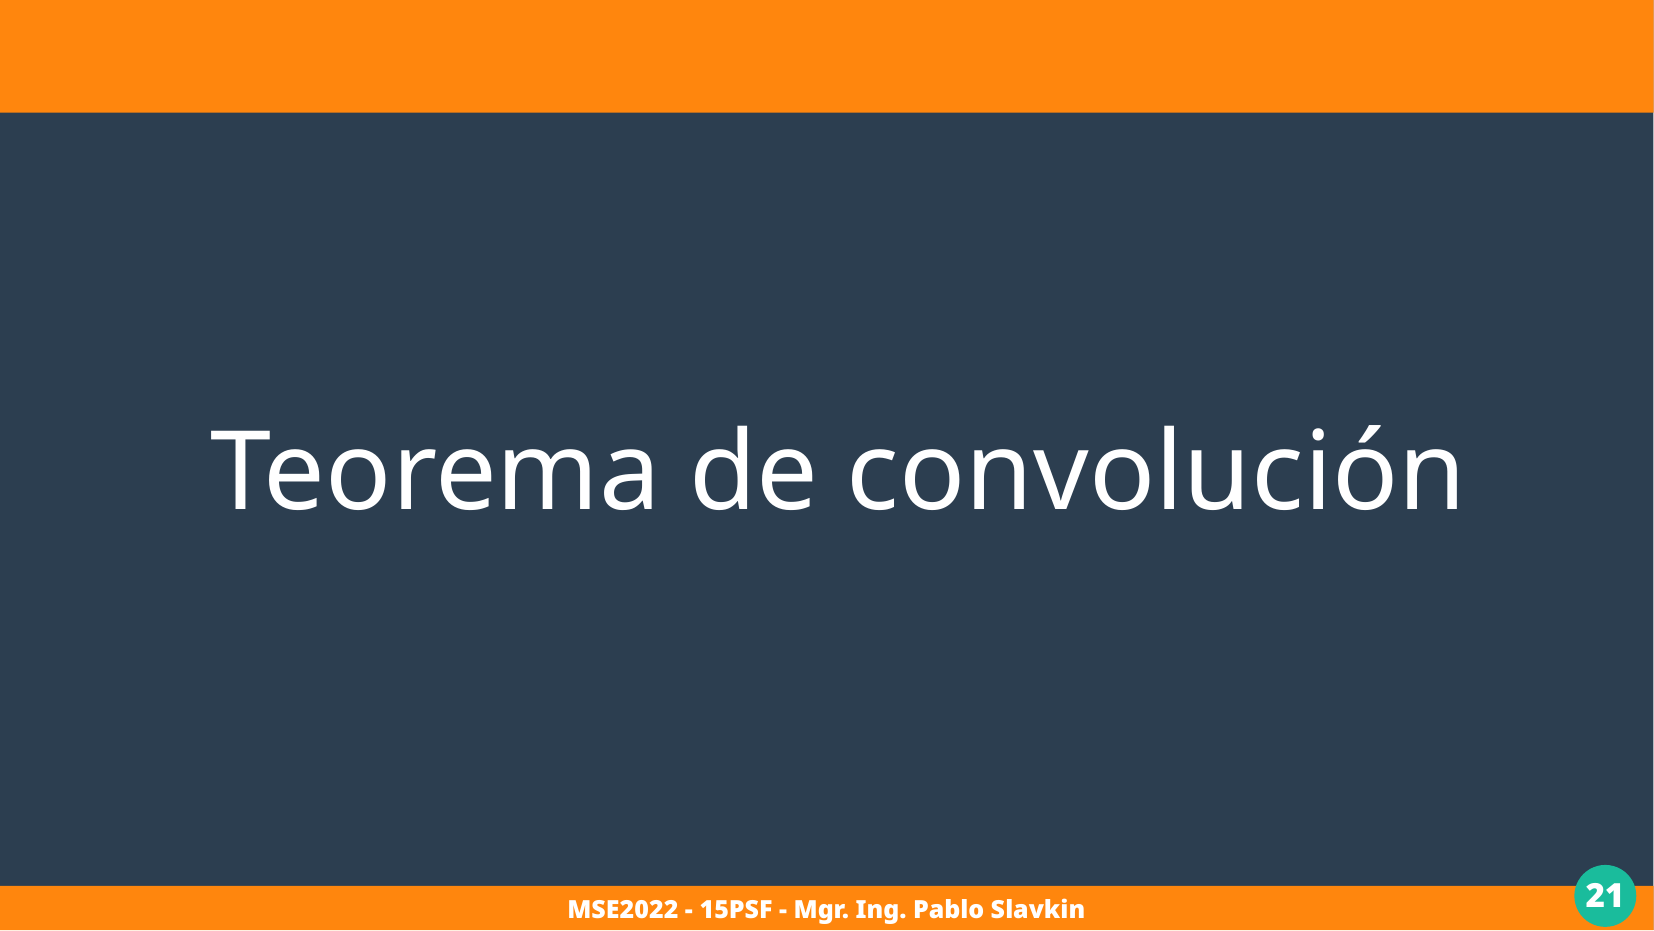

# Teorema de convolución
MSE2022 - 15PSF - Mgr. Ing. Pablo Slavkin